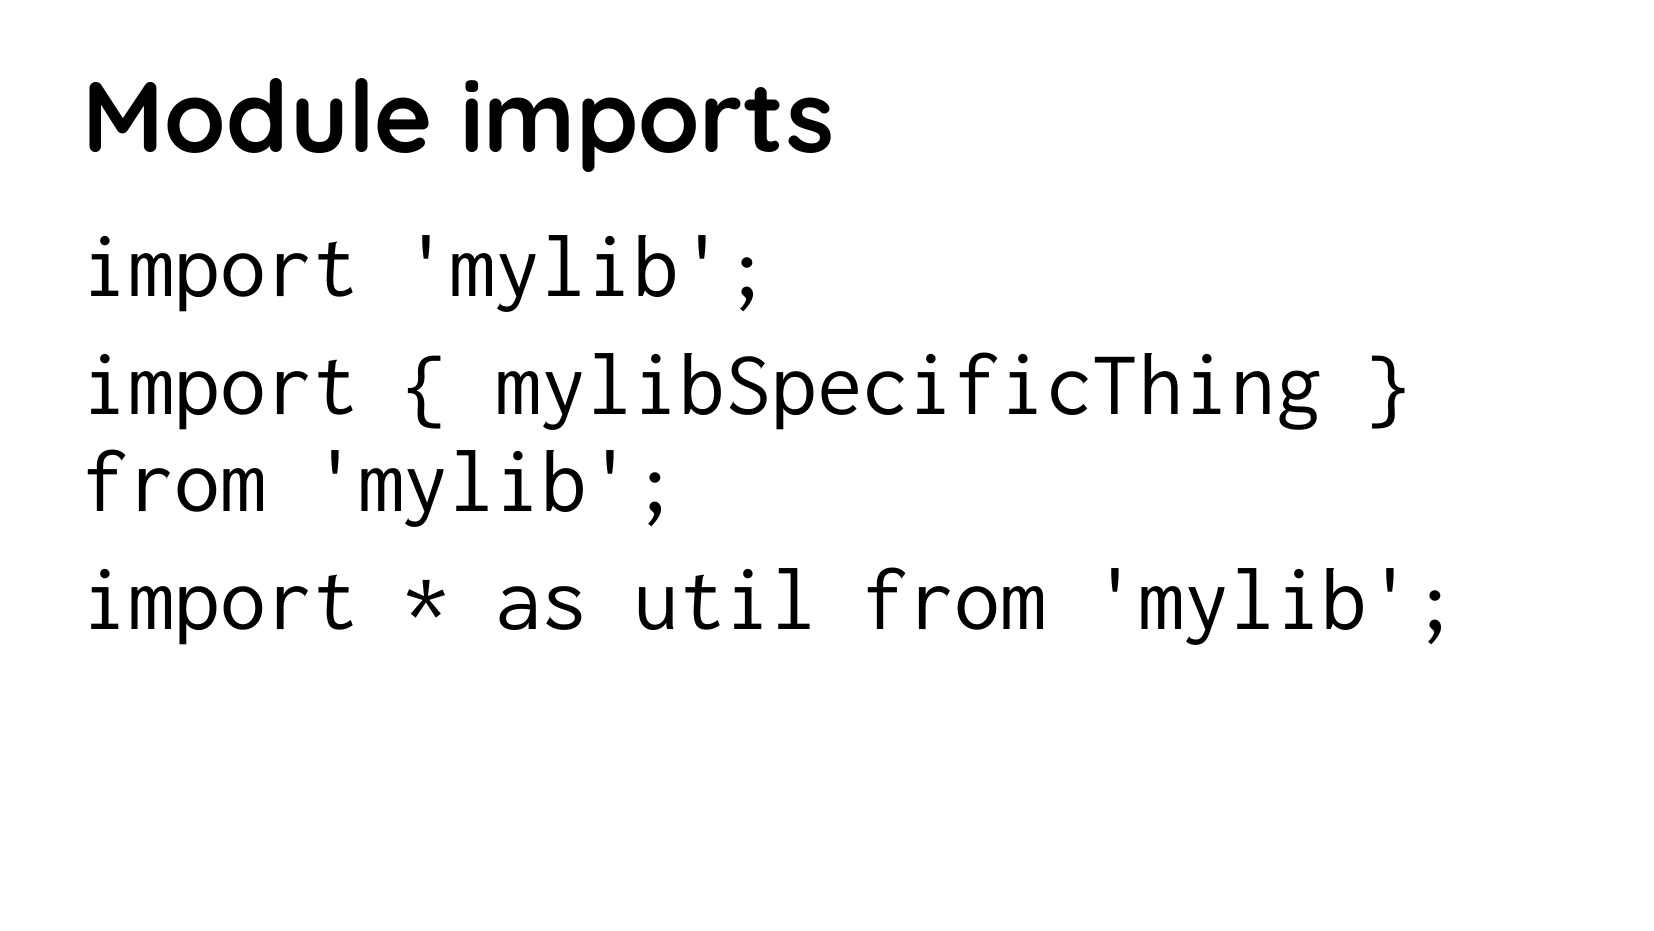

# Module imports
import 'mylib';
import { mylibSpecificThing } from 'mylib';
import * as util from 'mylib';